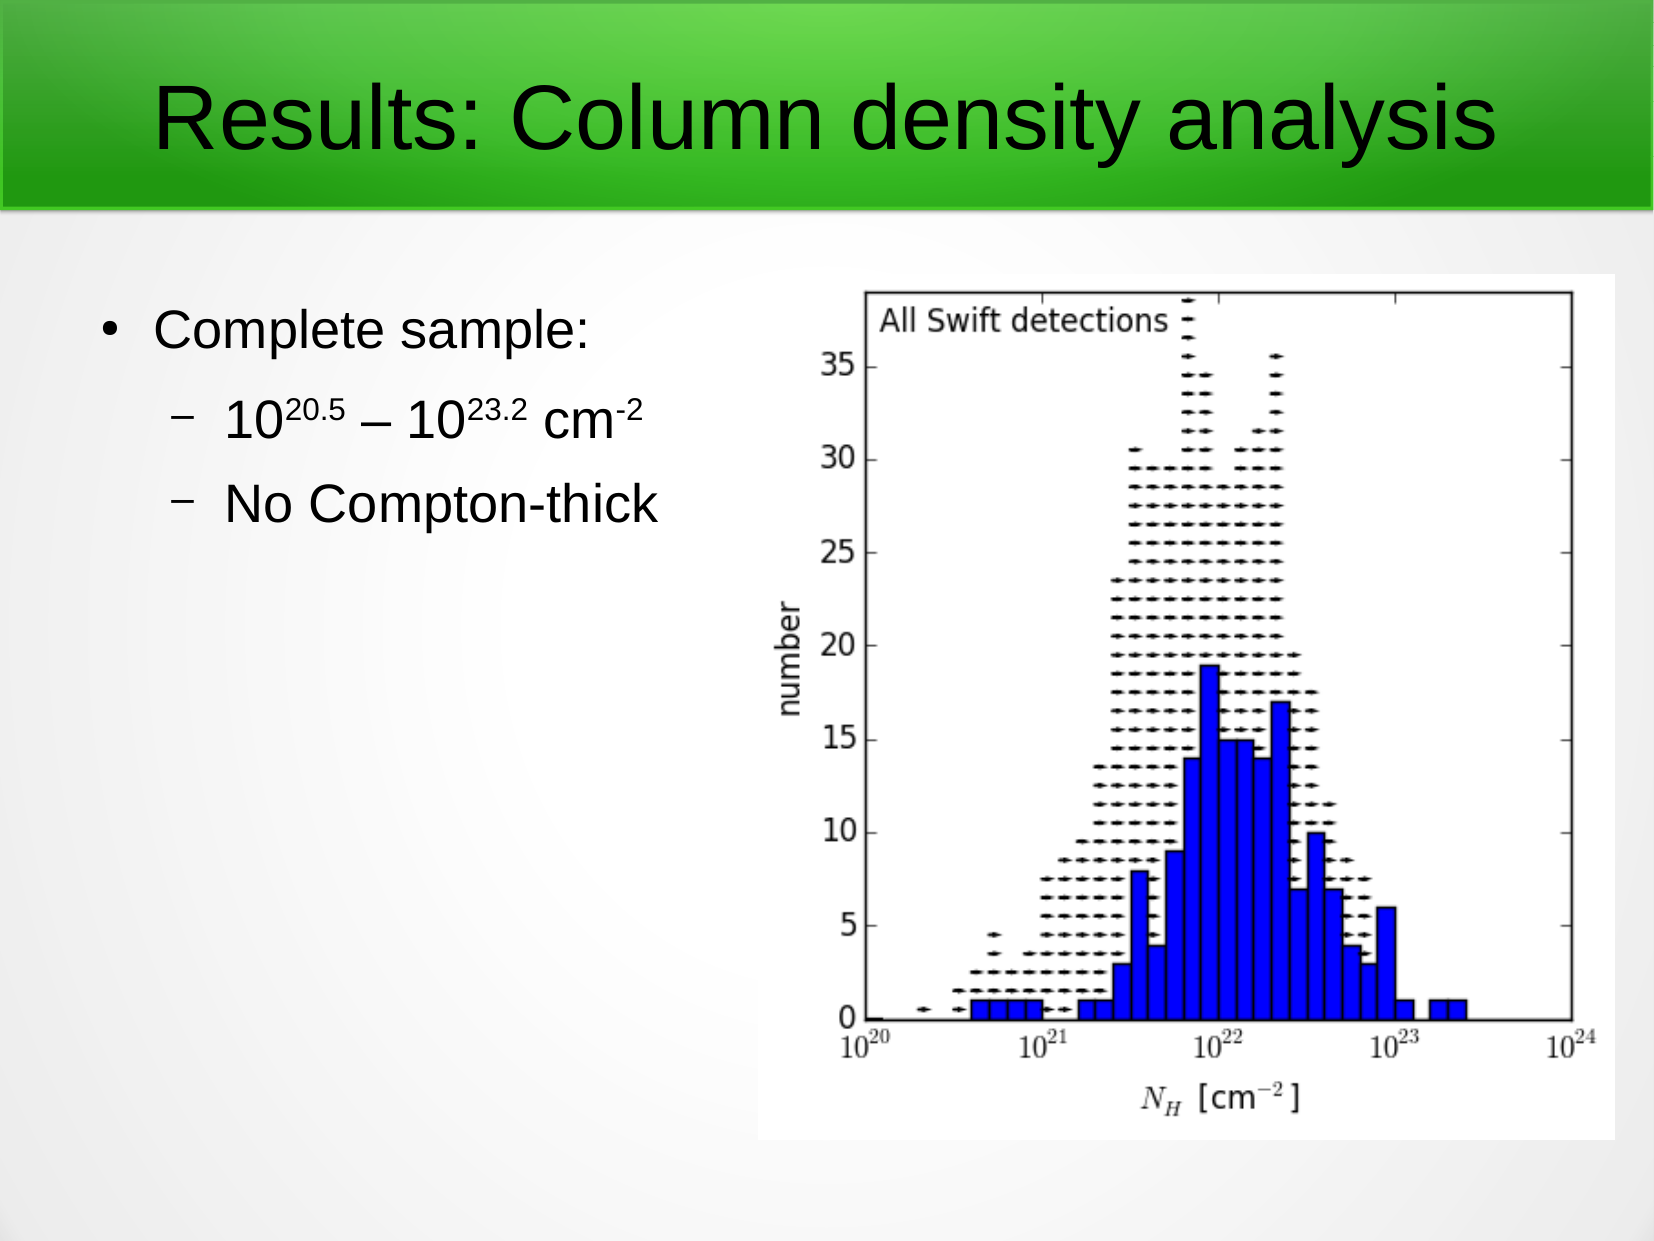

# Results: Column density analysis
Complete sample:
1020.5 – 1023.2 cm-2
No Compton-thick